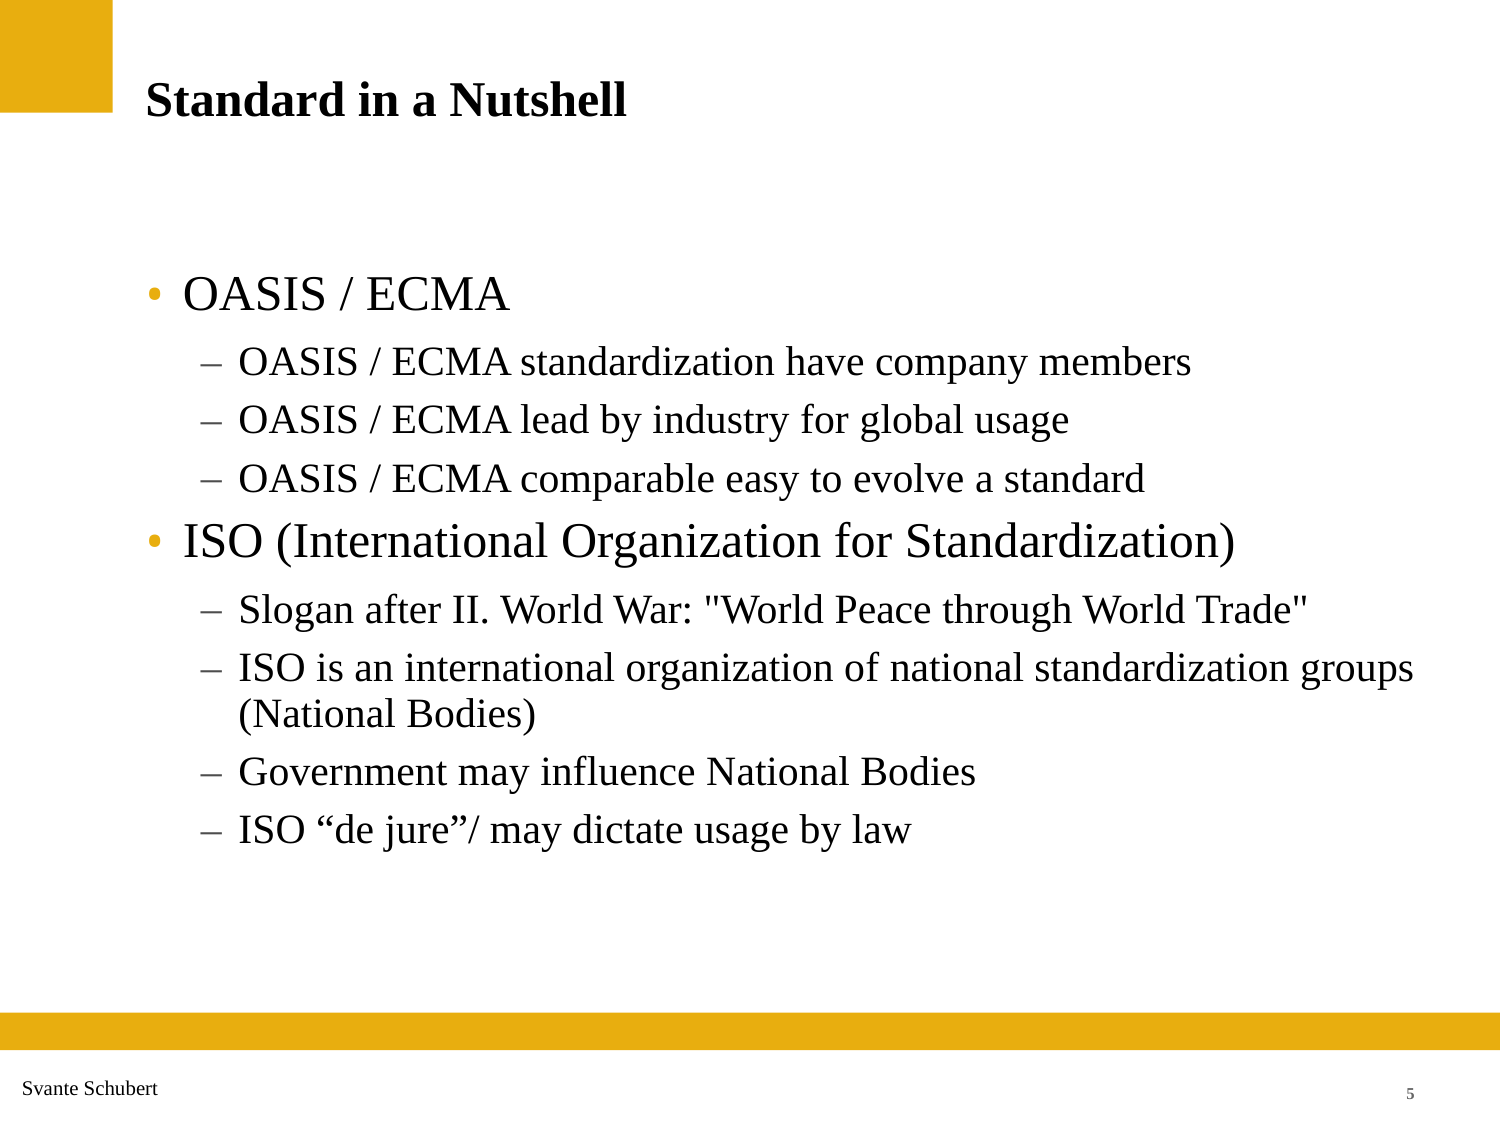

# Standard in a Nutshell
OASIS / ECMA
OASIS / ECMA standardization have company members
OASIS / ECMA lead by industry for global usage
OASIS / ECMA comparable easy to evolve a standard
ISO (International Organization for Standardization)
Slogan after II. World War: "World Peace through World Trade"
ISO is an international organization of national standardization groups (National Bodies)
Government may influence National Bodies
ISO “de jure”/ may dictate usage by law
Svante Schubert